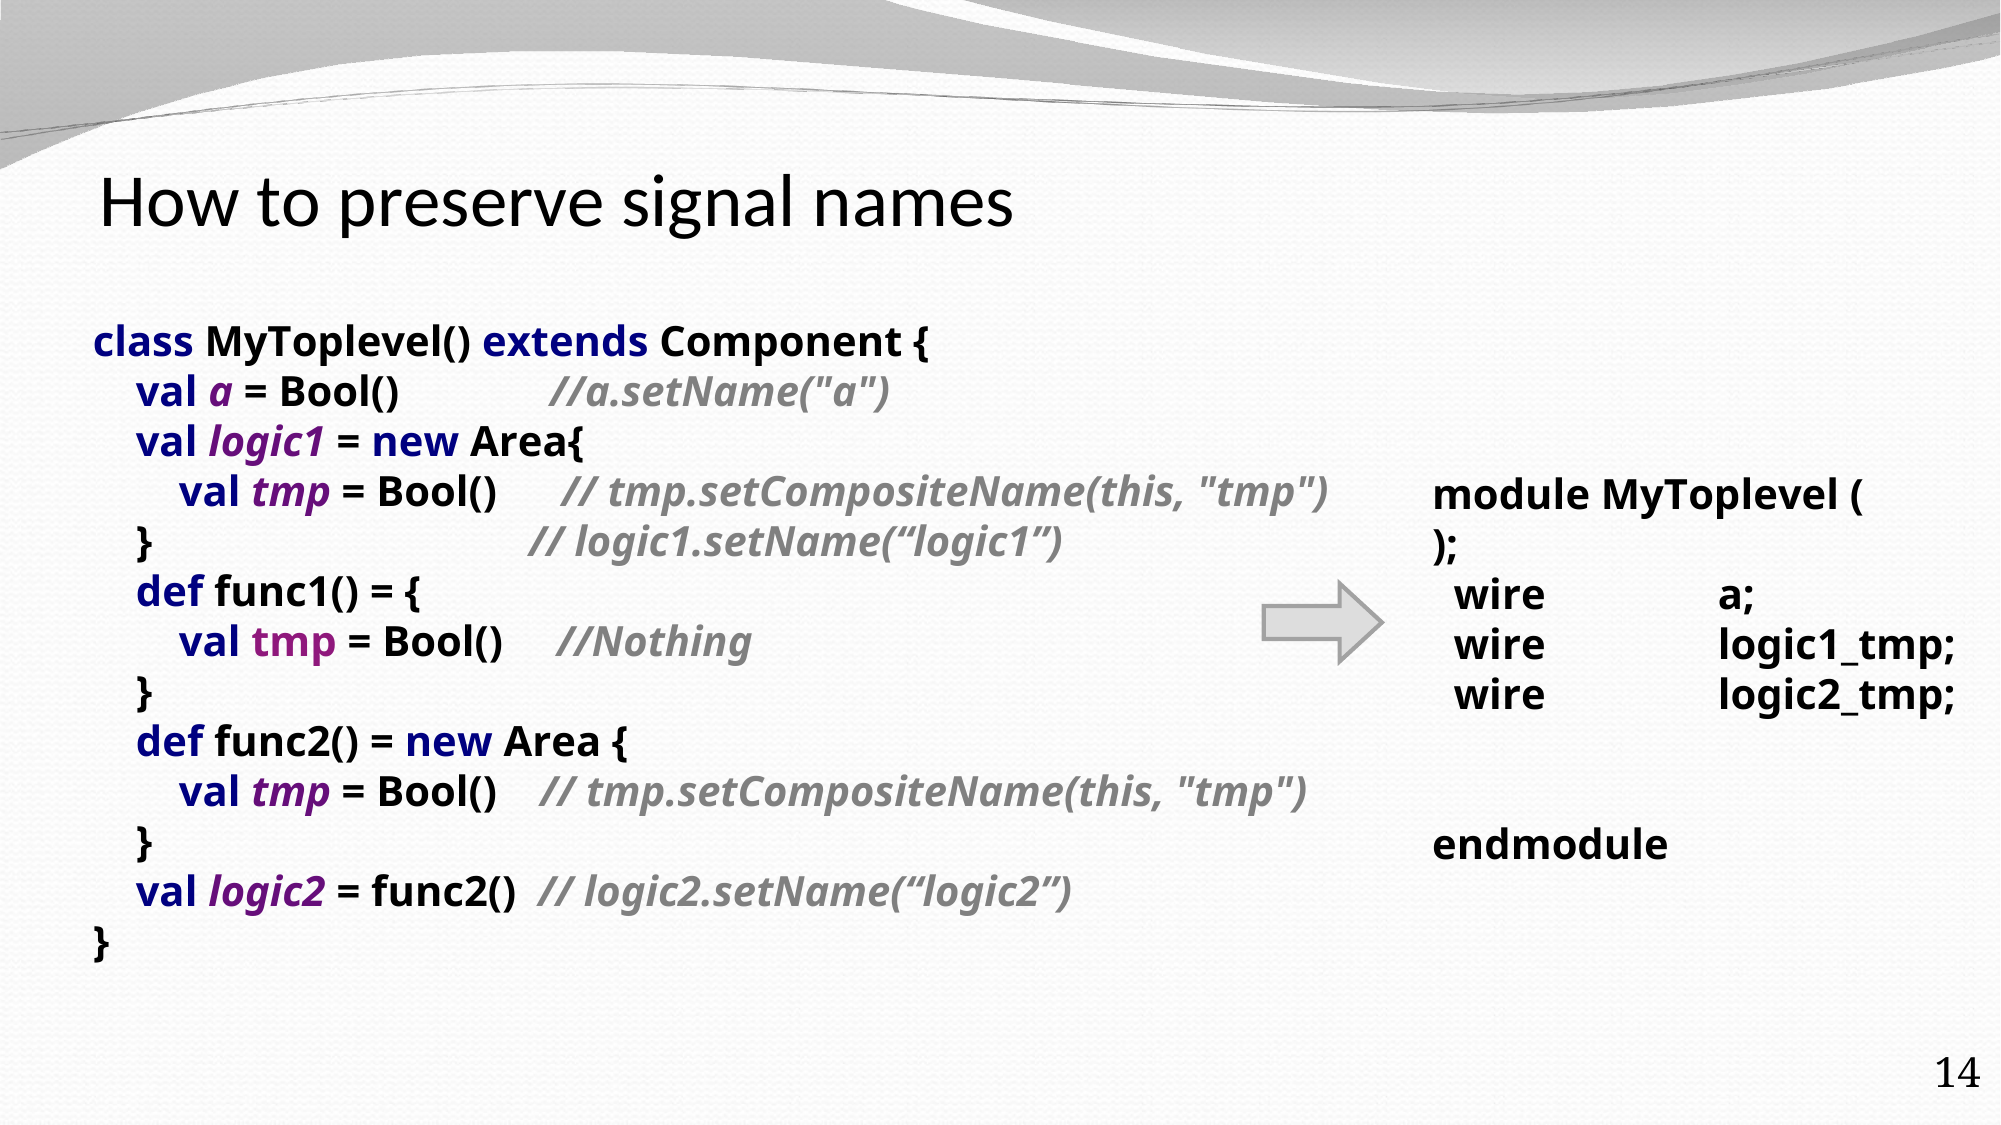

# How to preserve signal names
class MyToplevel() extends Component {
 val a = Bool() //a.setName("a")
 val logic1 = new Area{
 val tmp = Bool() // tmp.setCompositeName(this, "tmp")
 } // logic1.setName(“logic1”)
 def func1() = {
 val tmp = Bool() //Nothing
 }
 def func2() = new Area {
 val tmp = Bool() // tmp.setCompositeName(this, "tmp")
 }
 val logic2 = func2() // logic2.setName(“logic2”)
}
module MyToplevel (
);
 wire a;
 wire logic1_tmp;
 wire logic2_tmp;
endmodule